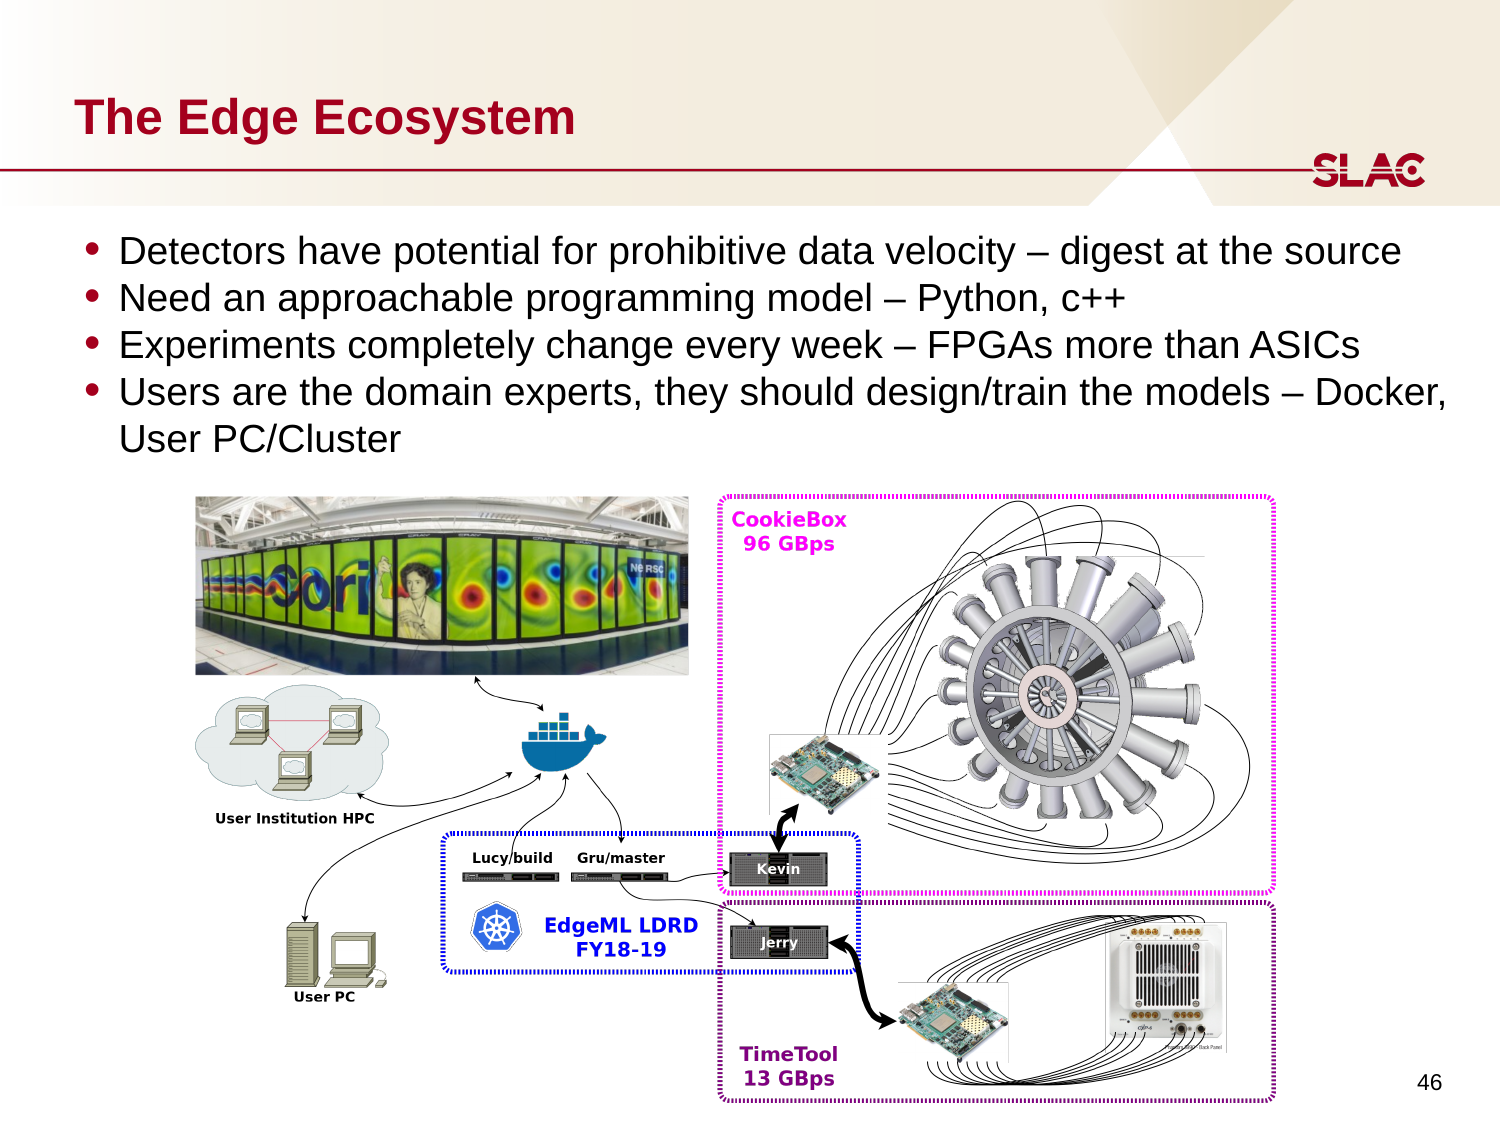

# The Edge Ecosystem
Detectors have potential for prohibitive data velocity – digest at the source
Need an approachable programming model – Python, c++
Experiments completely change every week – FPGAs more than ASICs
Users are the domain experts, they should design/train the models – Docker, User PC/Cluster